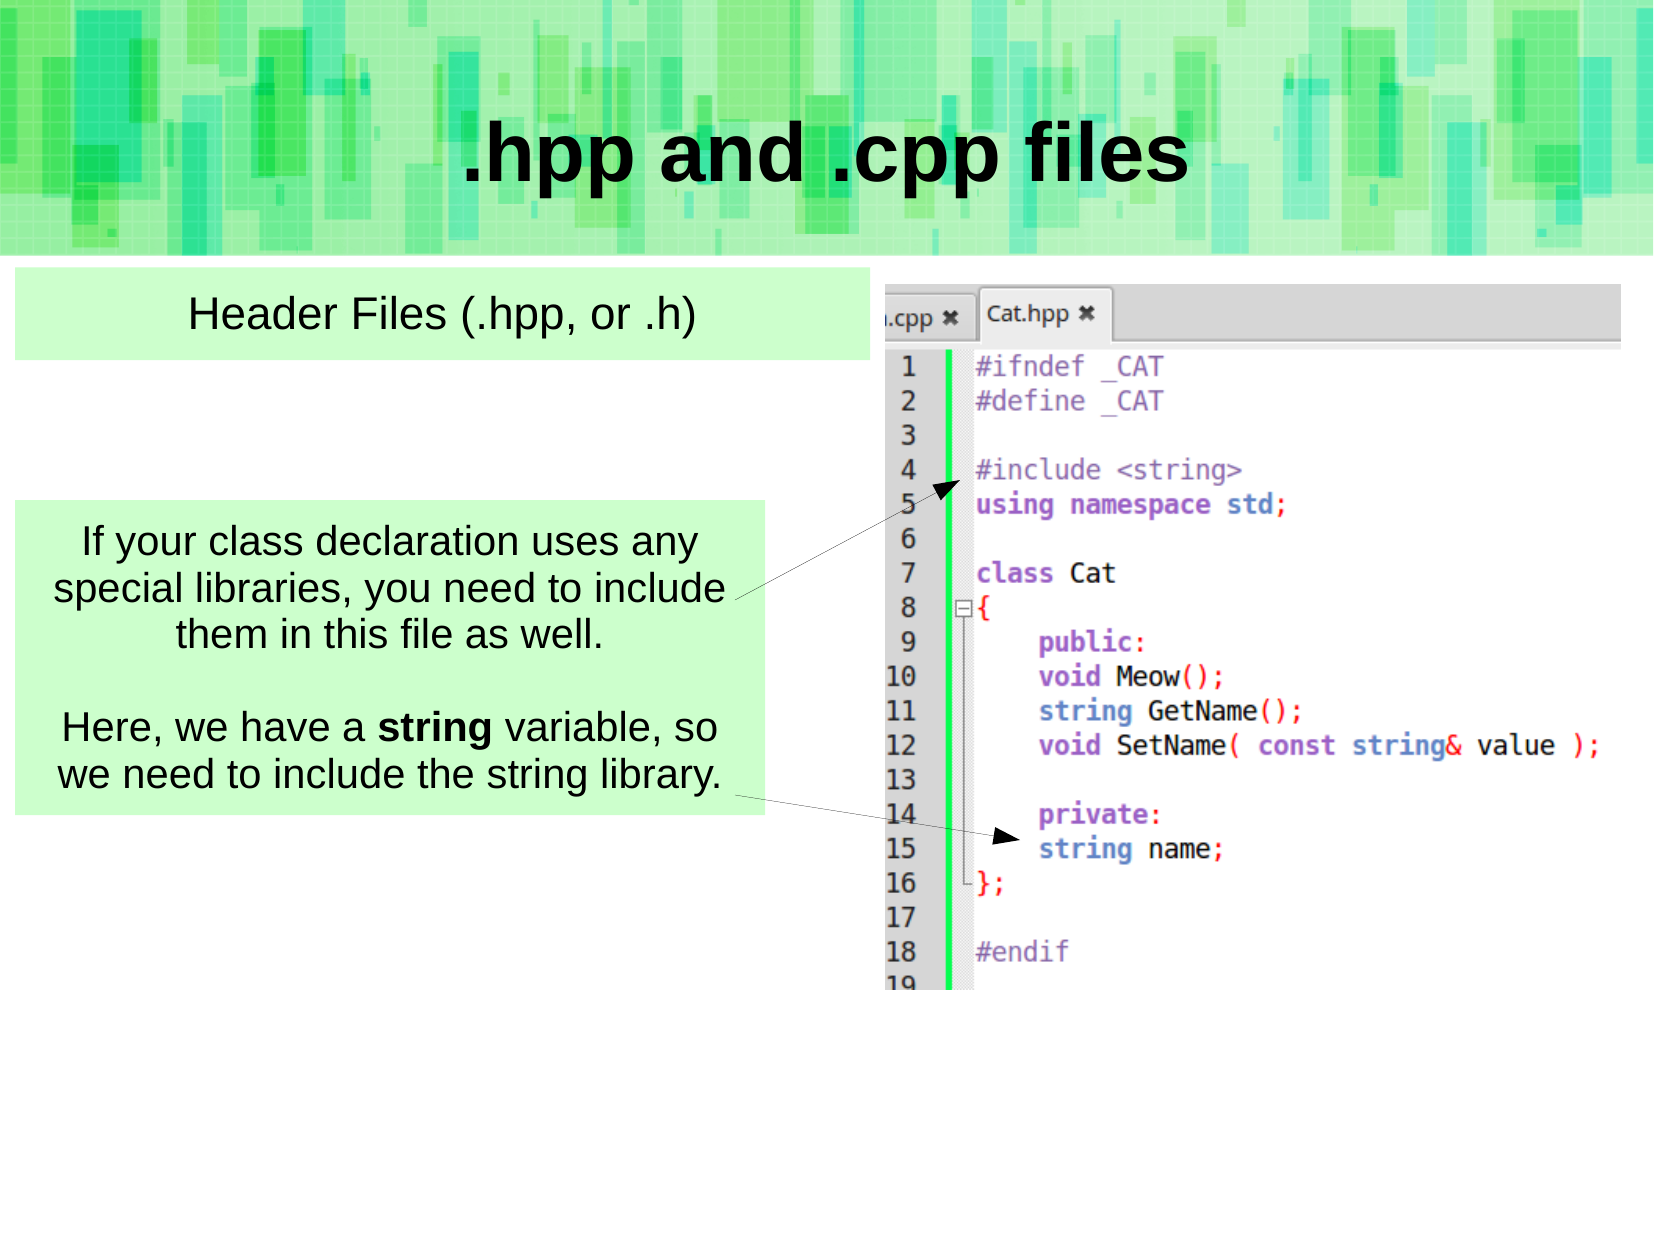

# .hpp and .cpp files
Header Files (.hpp, or .h)
If your class declaration uses any special libraries, you need to include them in this file as well.
Here, we have a string variable, so we need to include the string library.